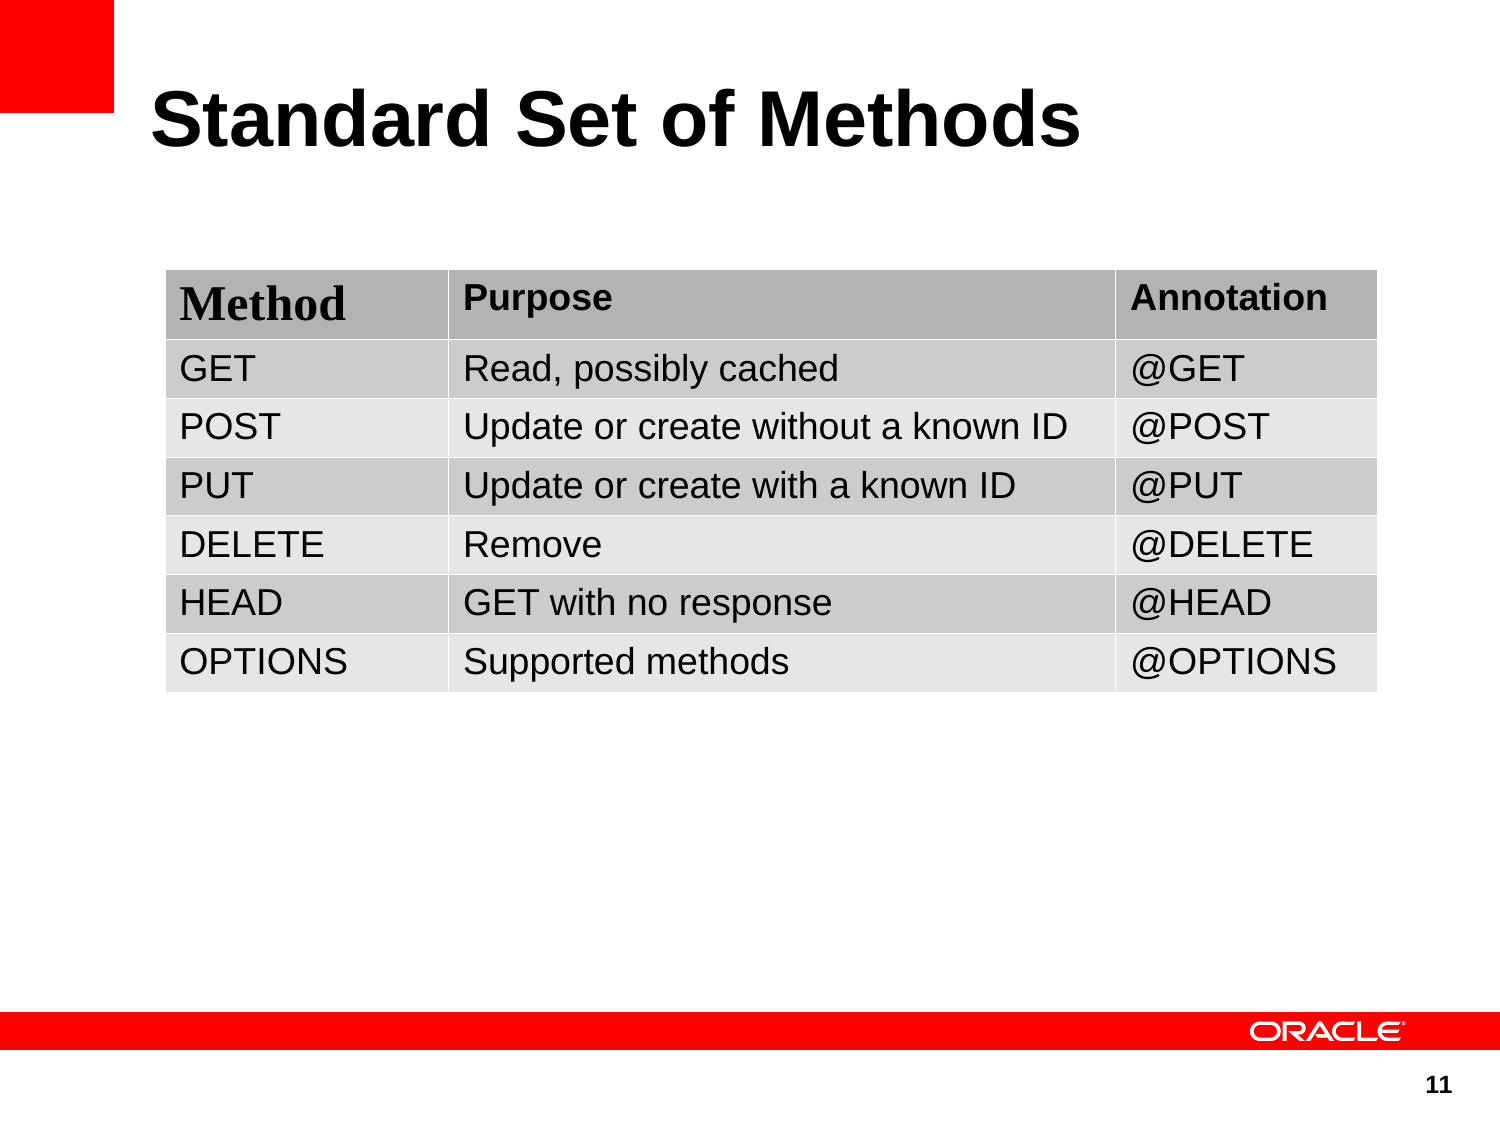

# Standard Set of Methods
| Method | Purpose | Annotation |
| --- | --- | --- |
| GET | Read, possibly cached | @GET |
| POST | Update or create without a known ID | @POST |
| PUT | Update or create with a known ID | @PUT |
| DELETE | Remove | @DELETE |
| HEAD | GET with no response | @HEAD |
| OPTIONS | Supported methods | @OPTIONS |